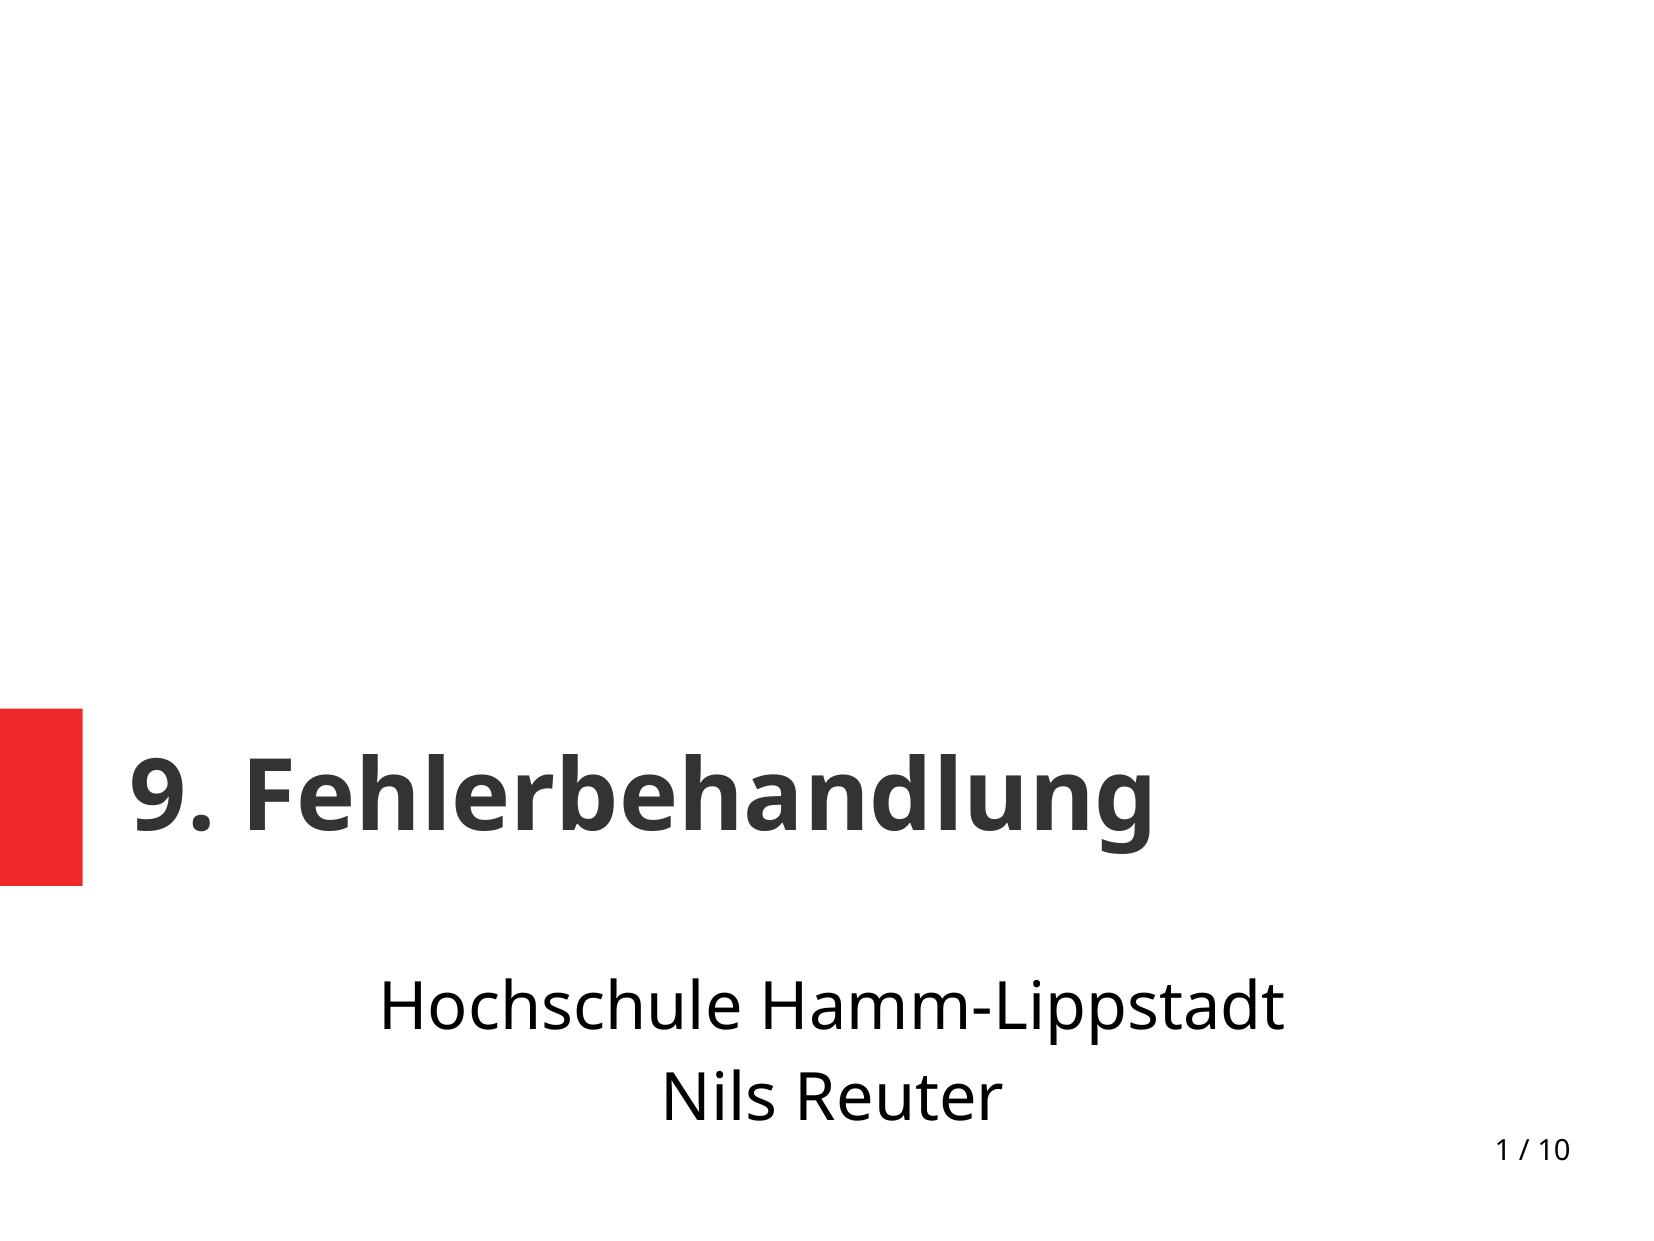

# 9. Fehlerbehandlung
Hochschule Hamm-Lippstadt
Nils Reuter
1